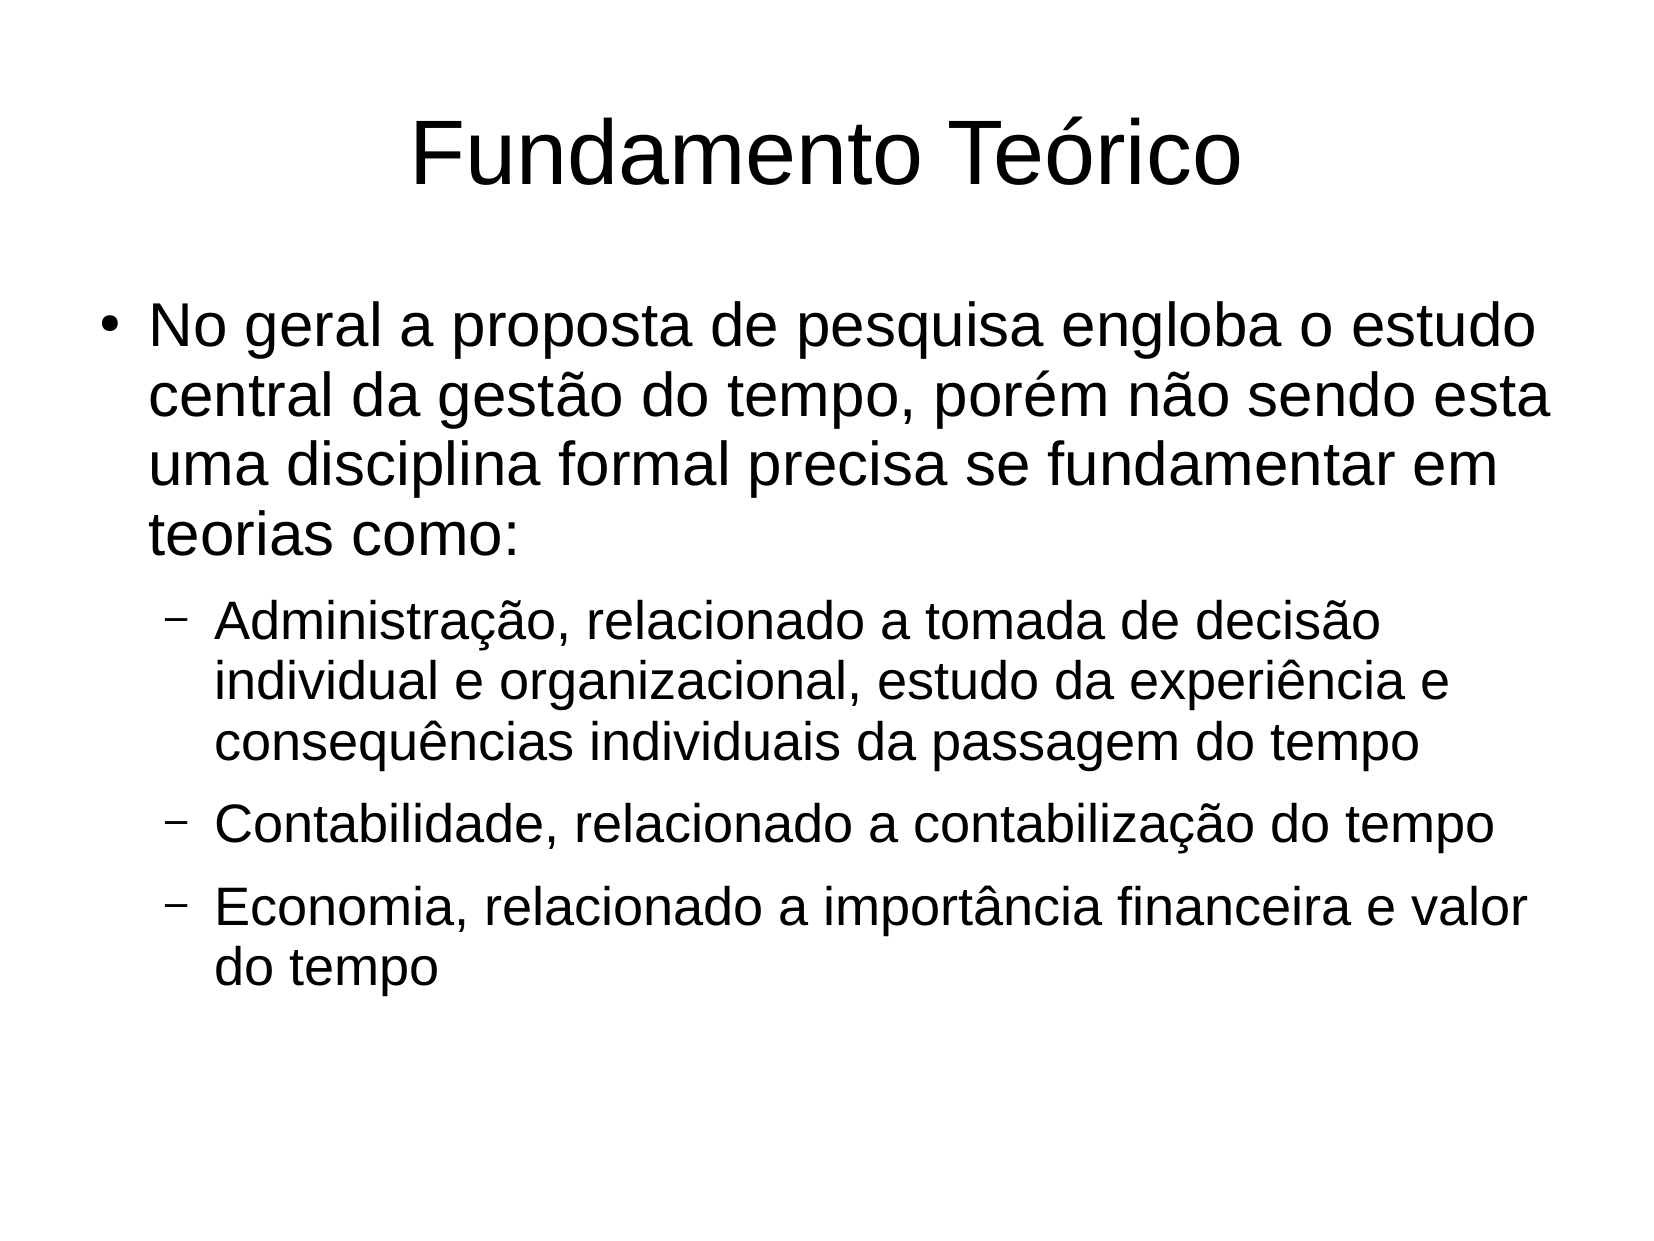

# Fundamento Teórico
No geral a proposta de pesquisa engloba o estudo central da gestão do tempo, porém não sendo esta uma disciplina formal precisa se fundamentar em teorias como:
Administração, relacionado a tomada de decisão individual e organizacional, estudo da experiência e consequências individuais da passagem do tempo
Contabilidade, relacionado a contabilização do tempo
Economia, relacionado a importância financeira e valor do tempo